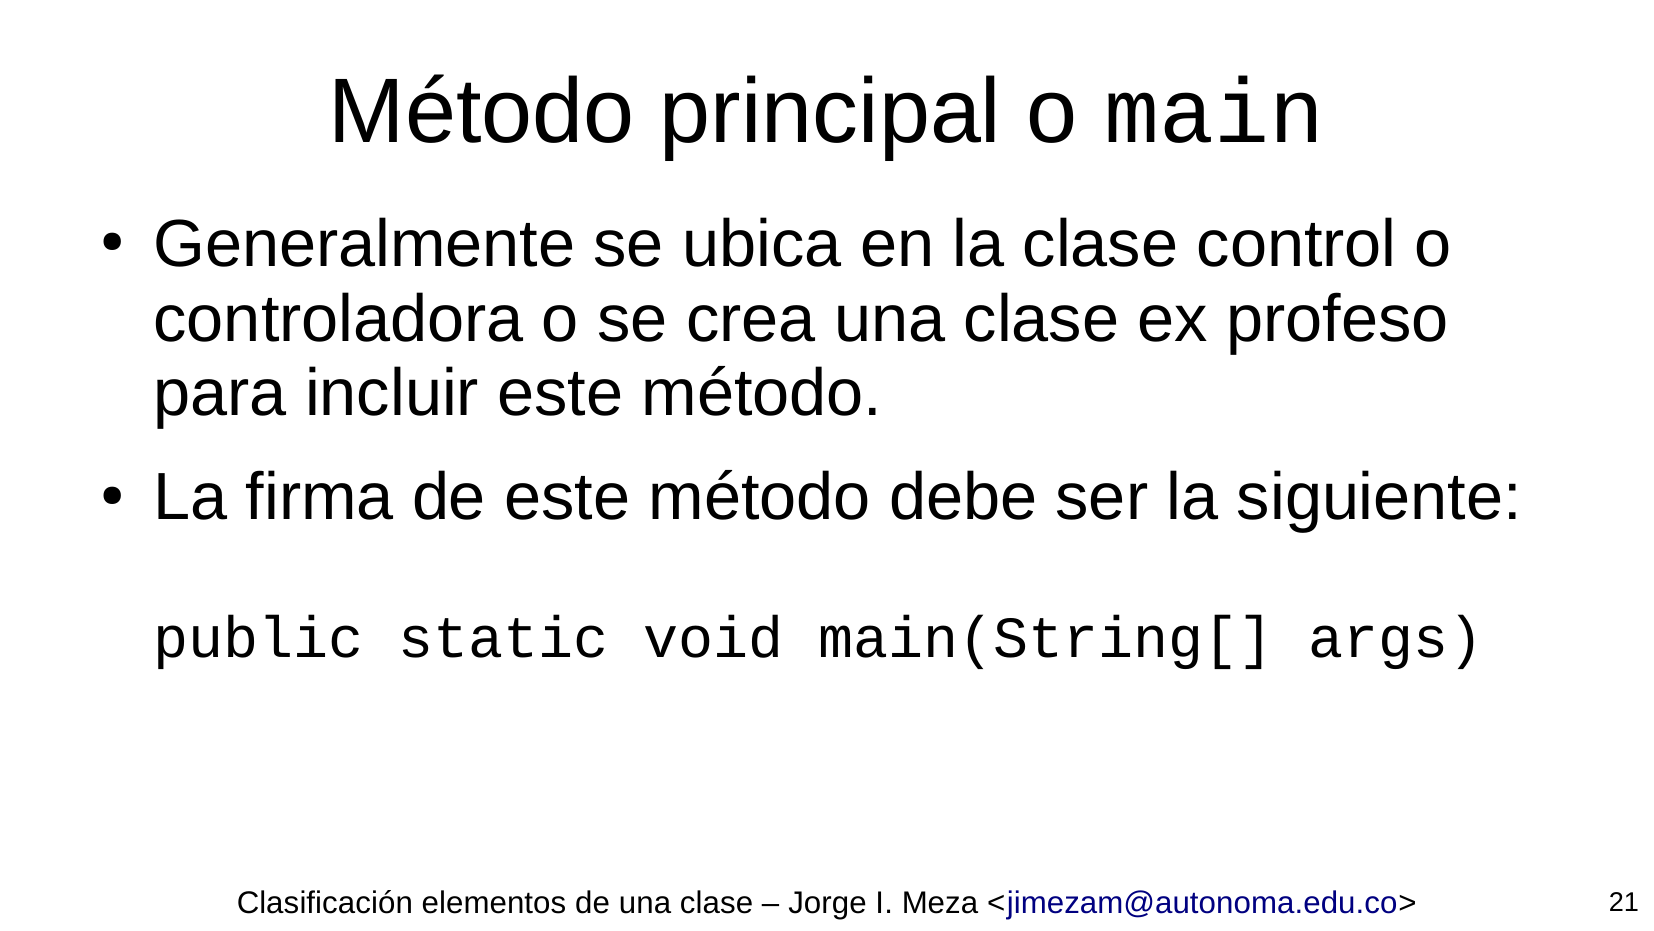

# Método principal o main
Generalmente se ubica en la clase control o controladora o se crea una clase ex profeso para incluir este método.
La firma de este método debe ser la siguiente:
public static void main(String[] args)